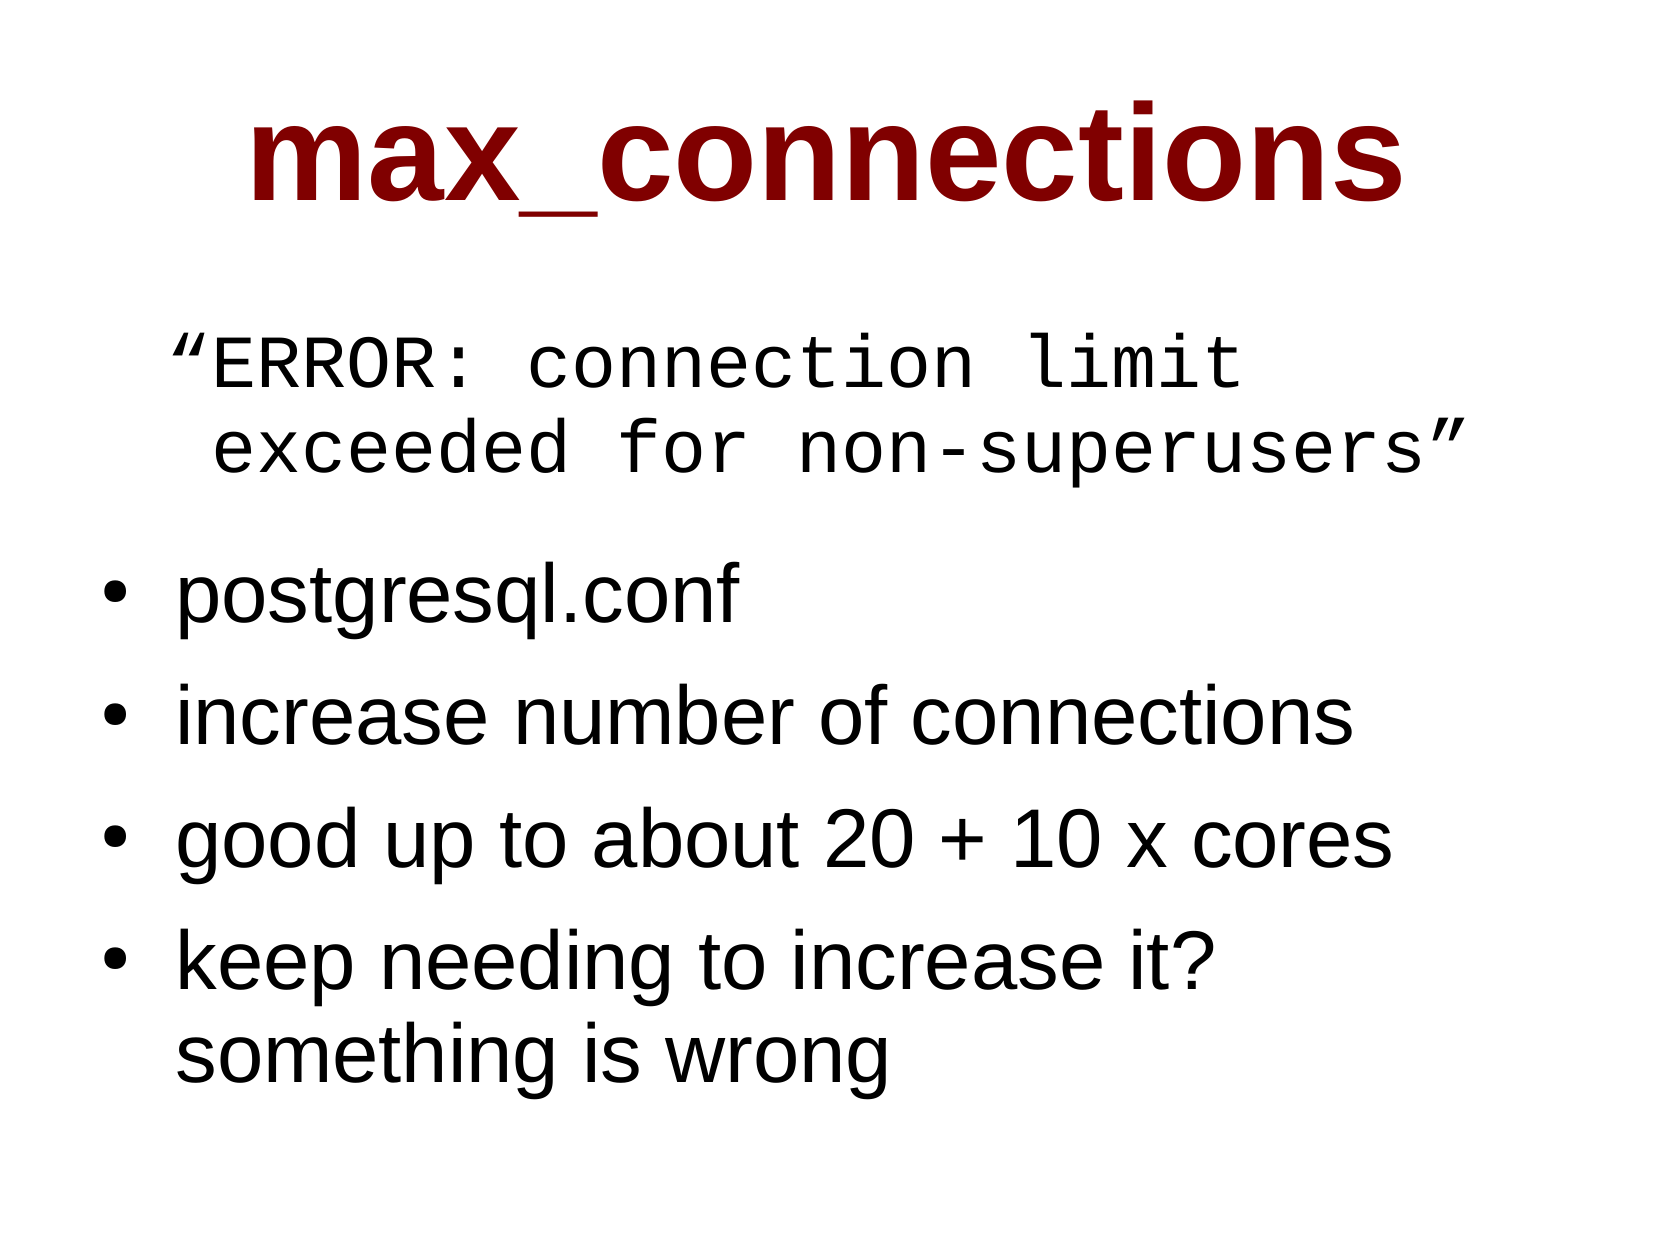

# max_connections
“ERROR: connection limit
 exceeded for non-superusers”
postgresql.conf
increase number of connections
good up to about 20 + 10 x cores
keep needing to increase it?
something is wrong